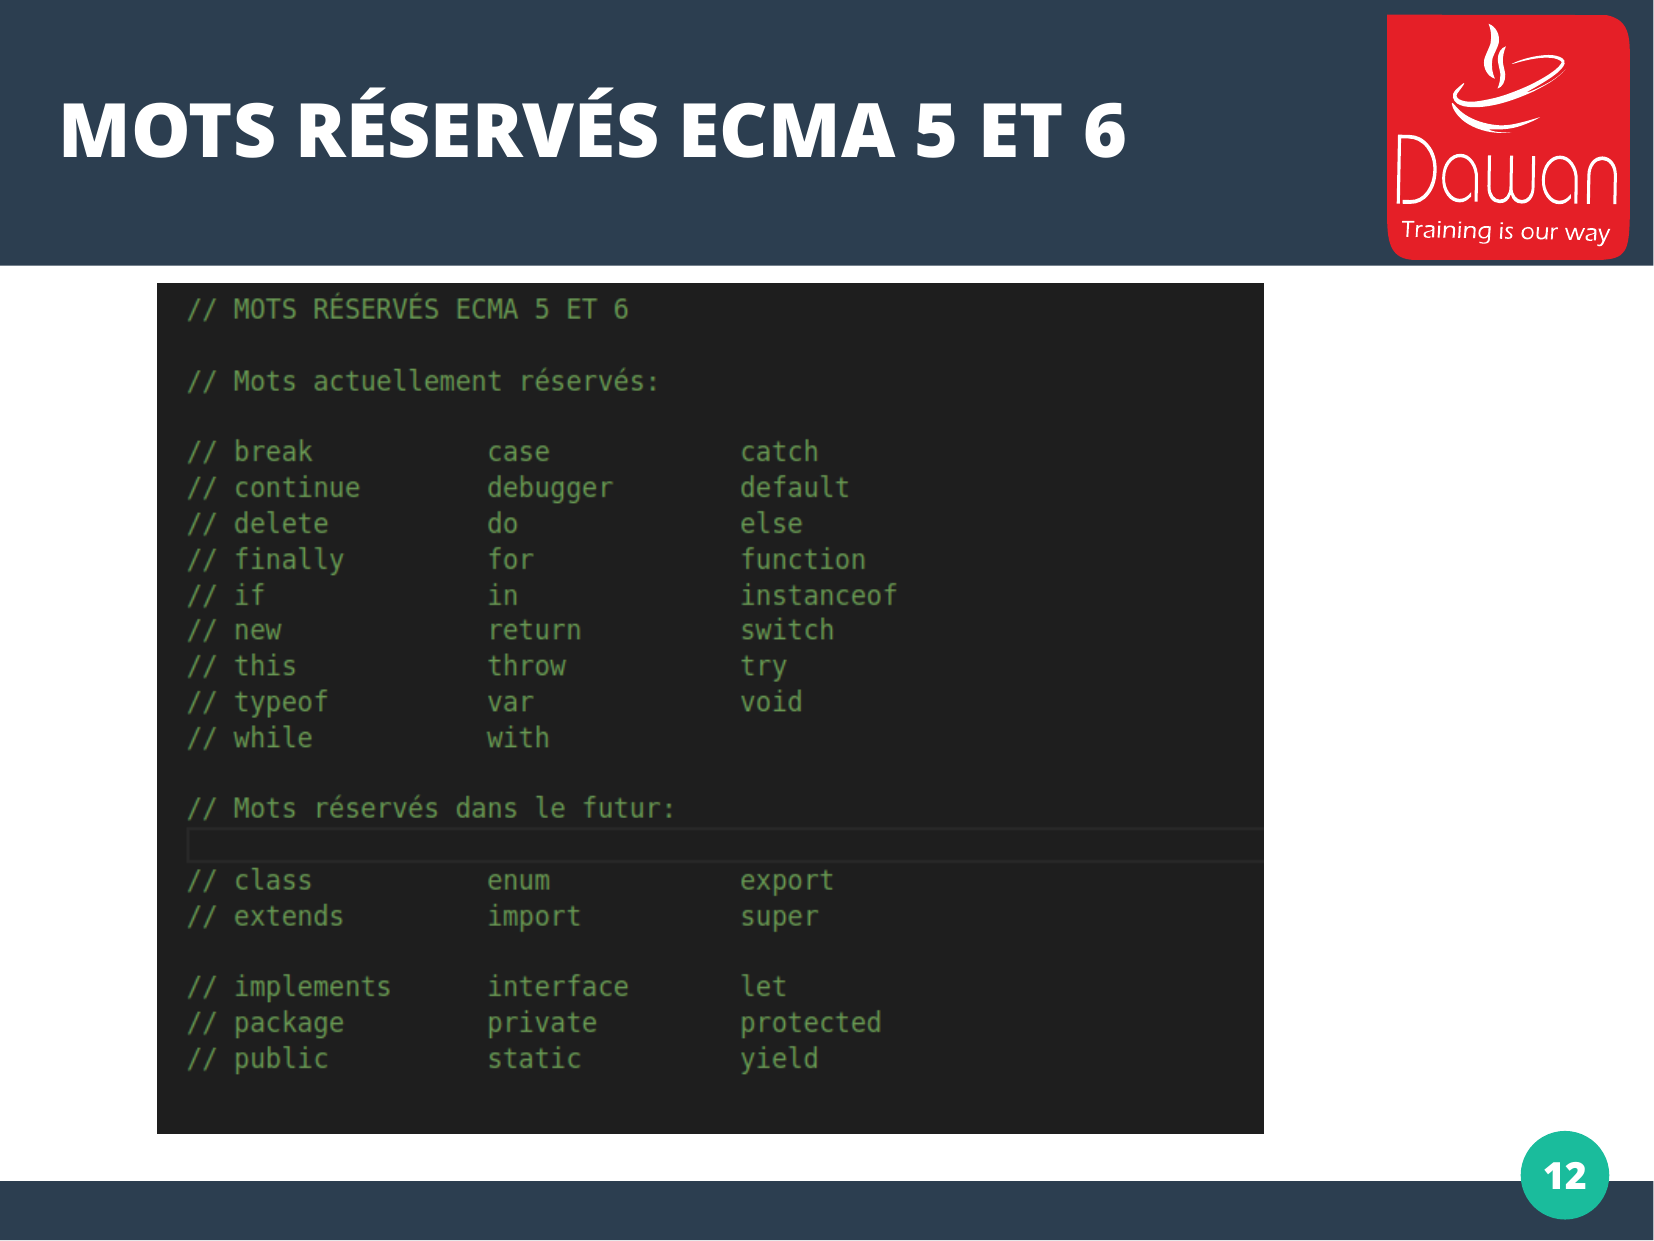

# MOTS RÉSERVÉS ECMA 5 ET 6
12